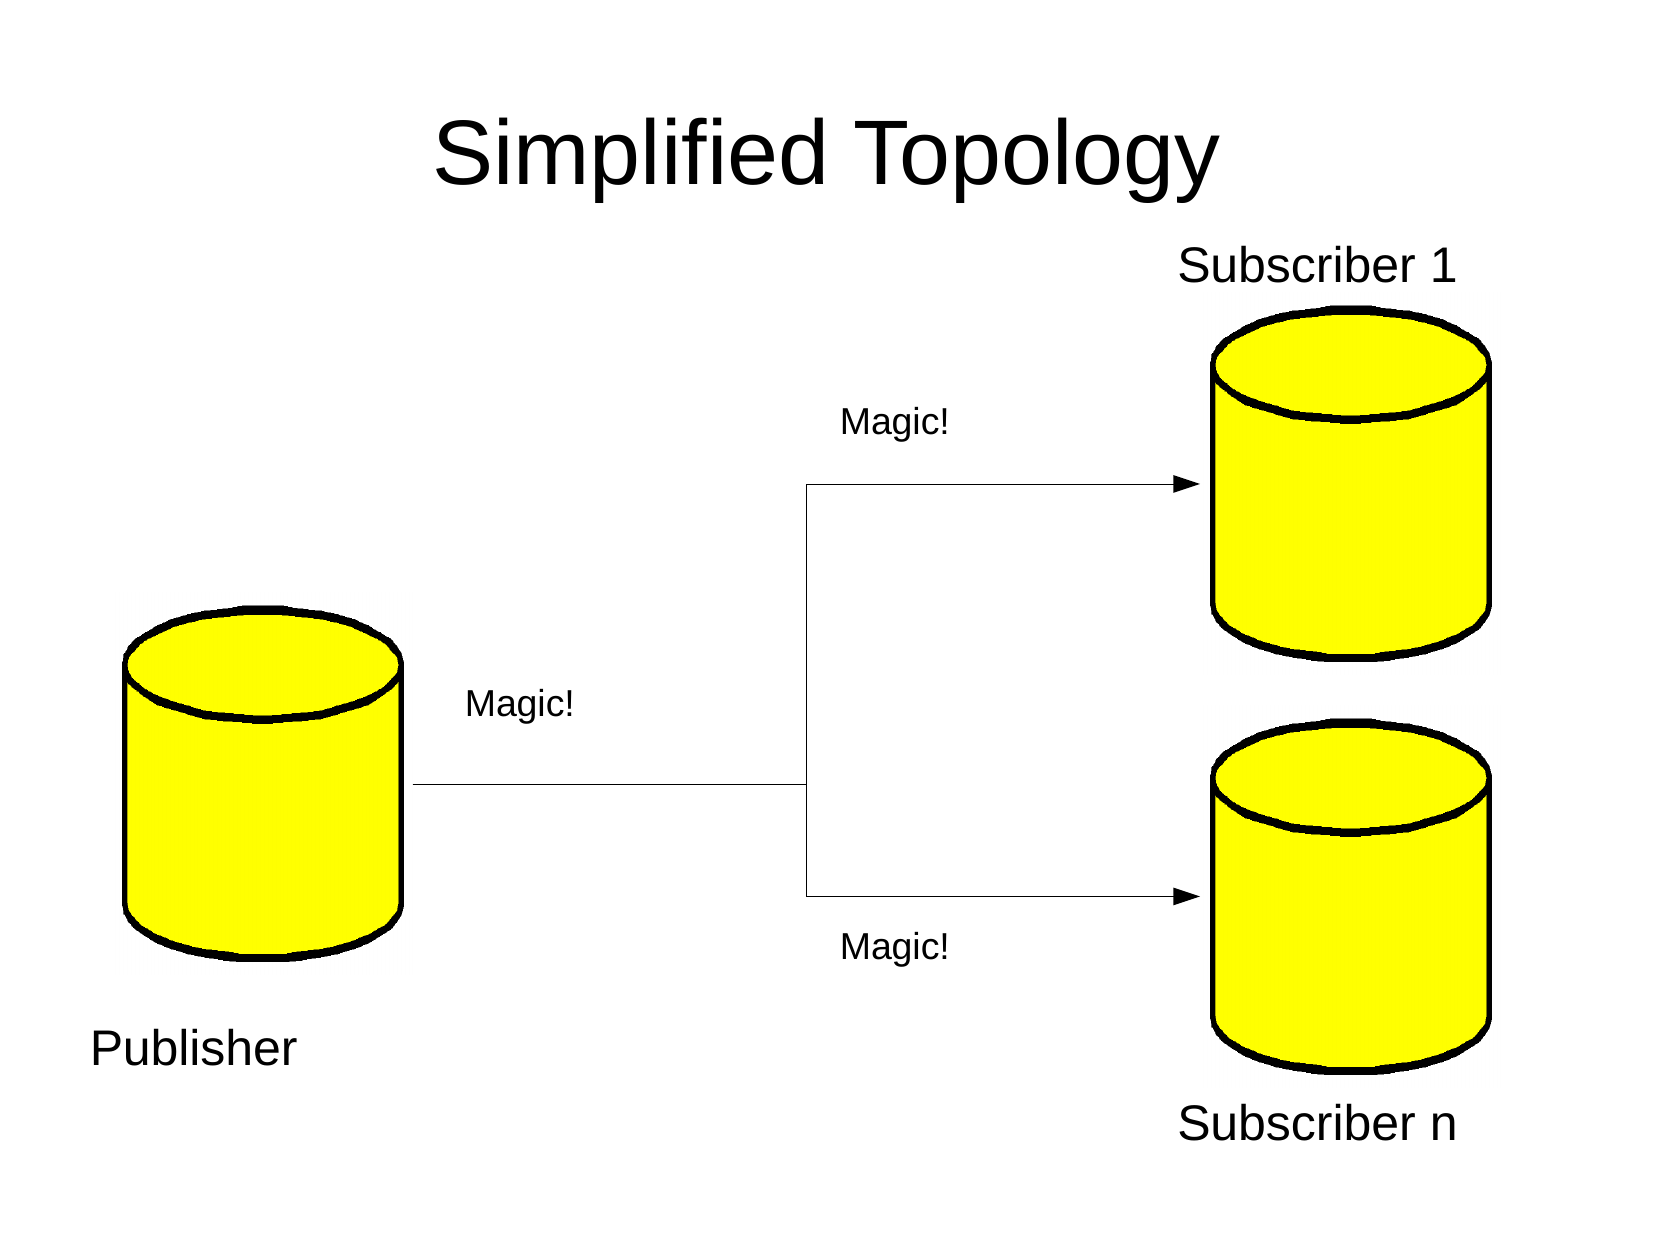

# Simplified Topology
Subscriber 1
Magic!
Magic!
Magic!
Publisher
Subscriber n